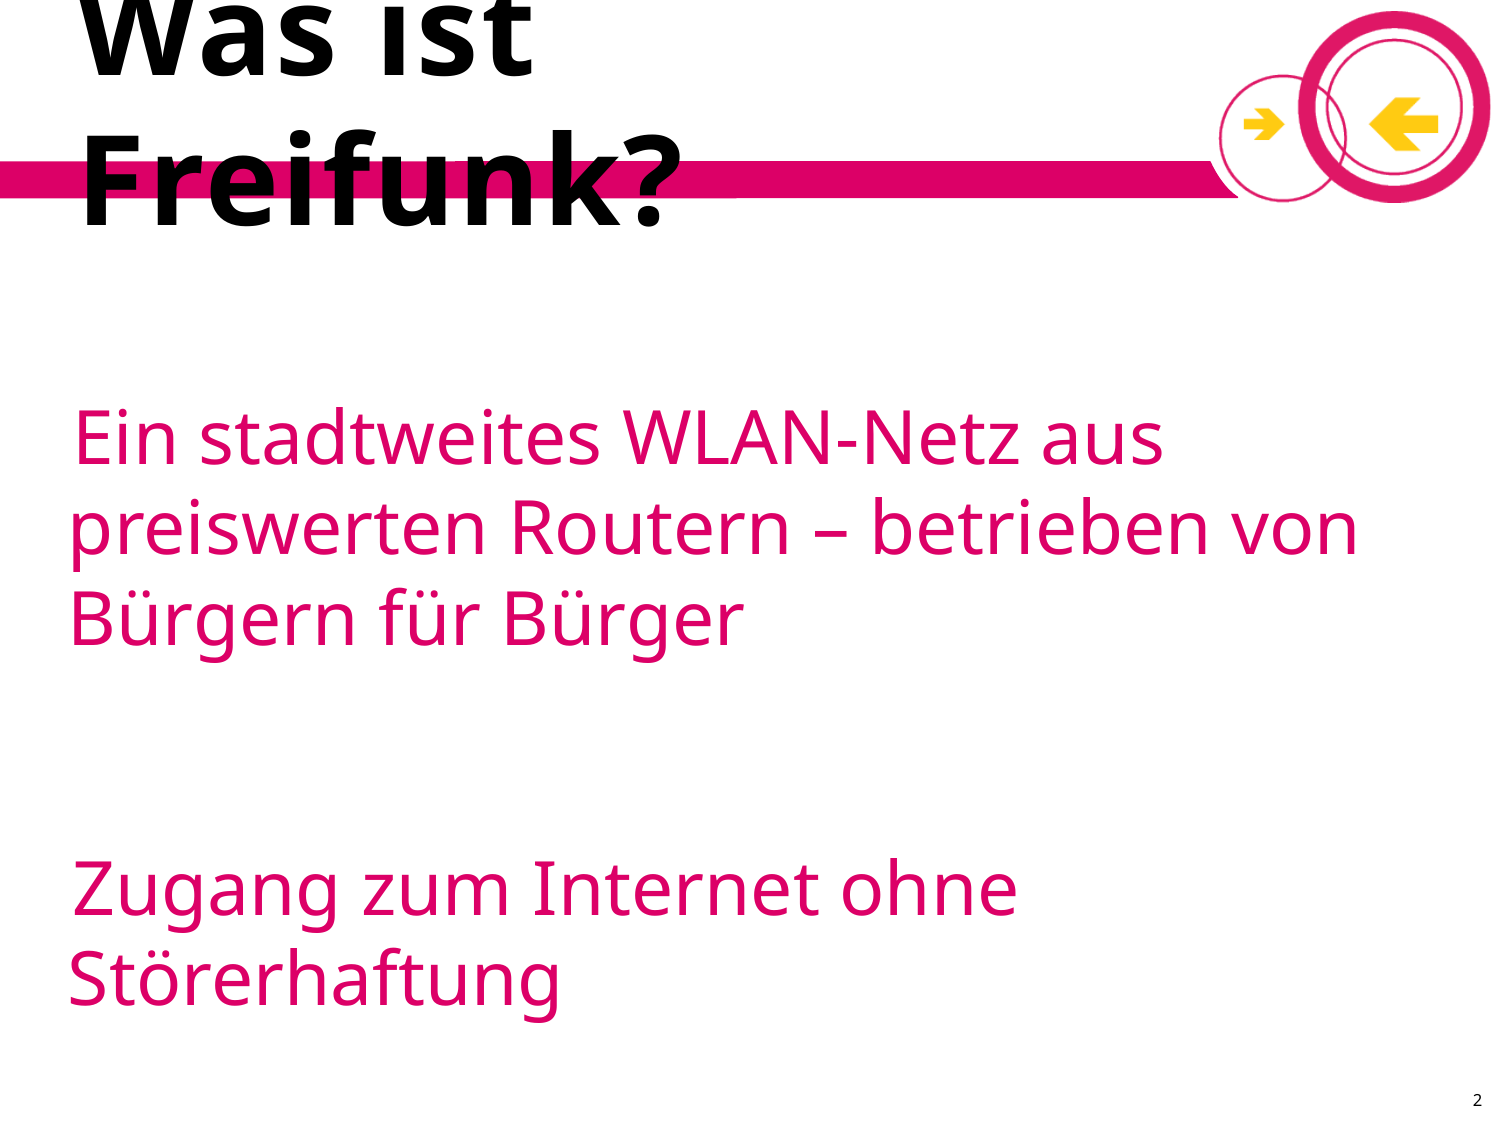

# Was ist Freifunk?
Ein stadtweites WLAN-Netz aus preiswerten Routern – betrieben von Bürgern für Bürger
Zugang zum Internet ohne Störerhaftung